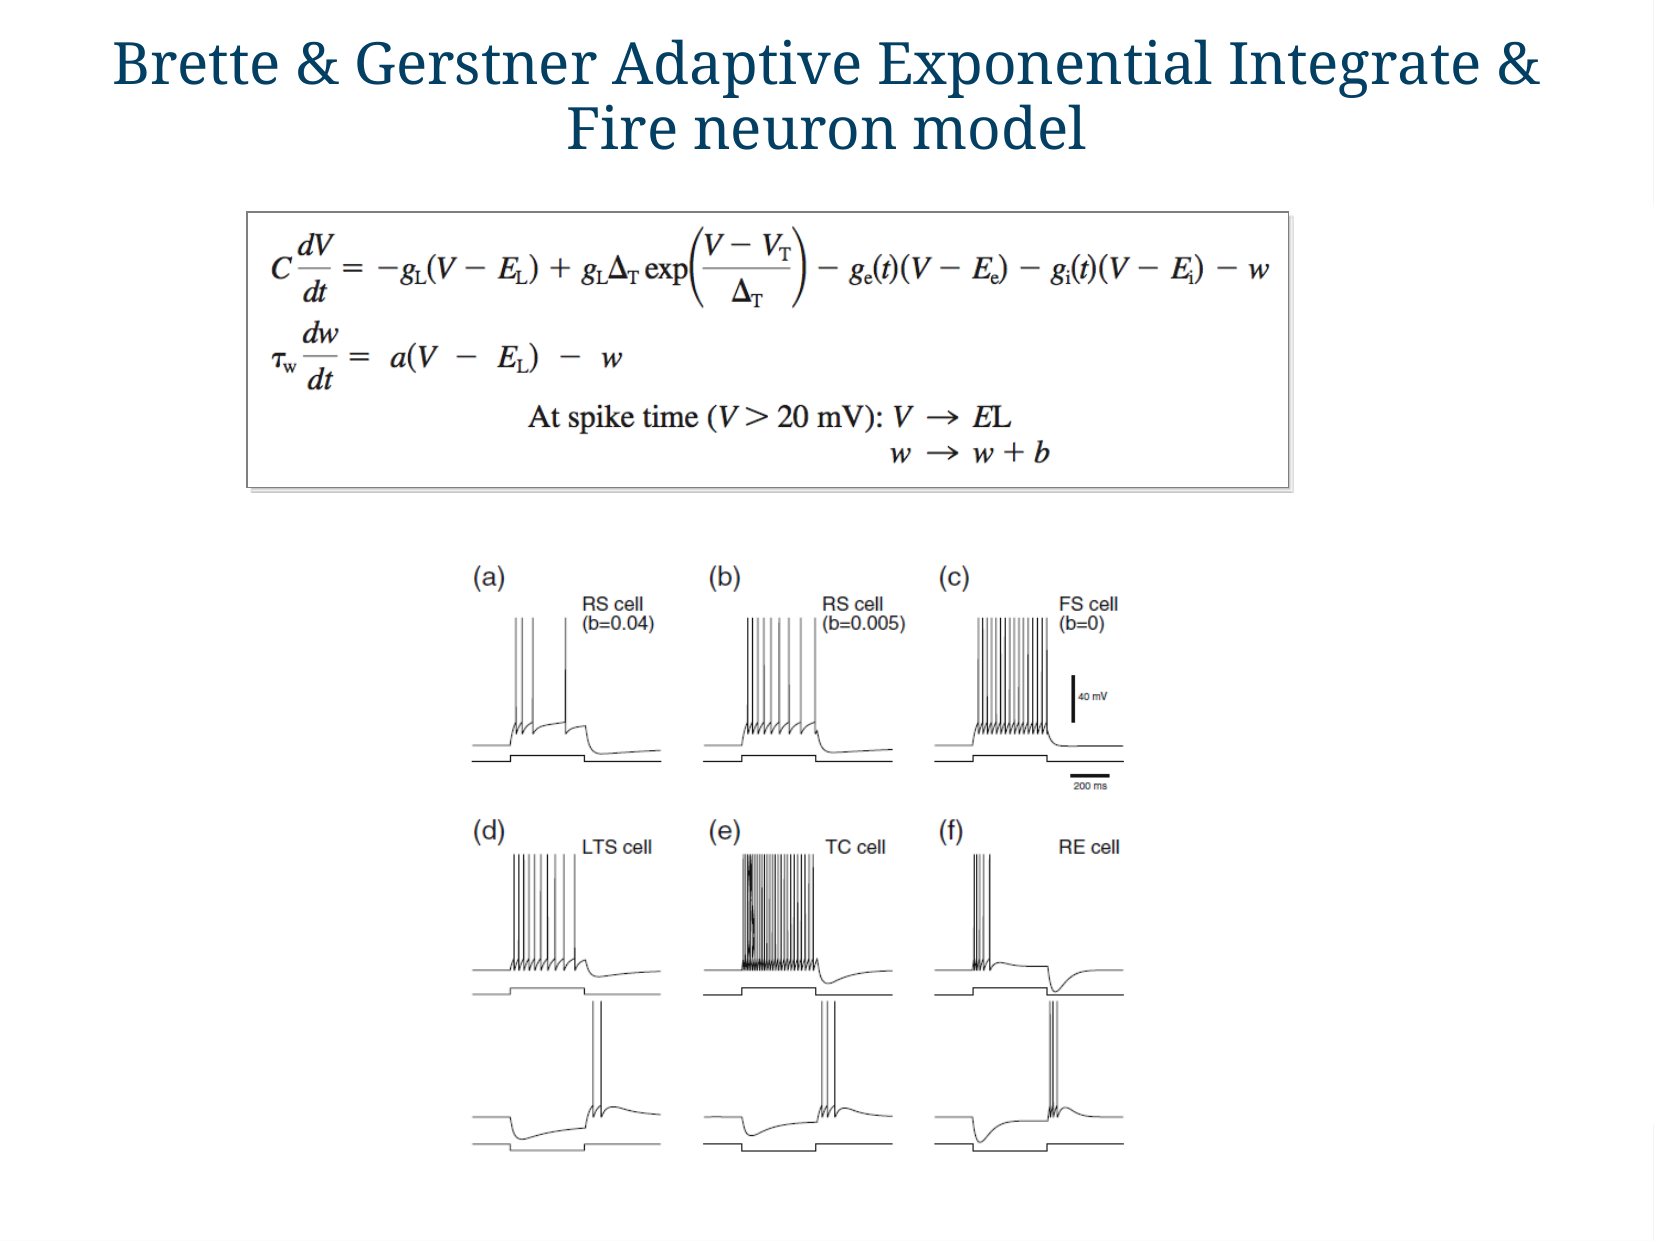

Brette & Gerstner Adaptive Exponential Integrate & Fire neuron model